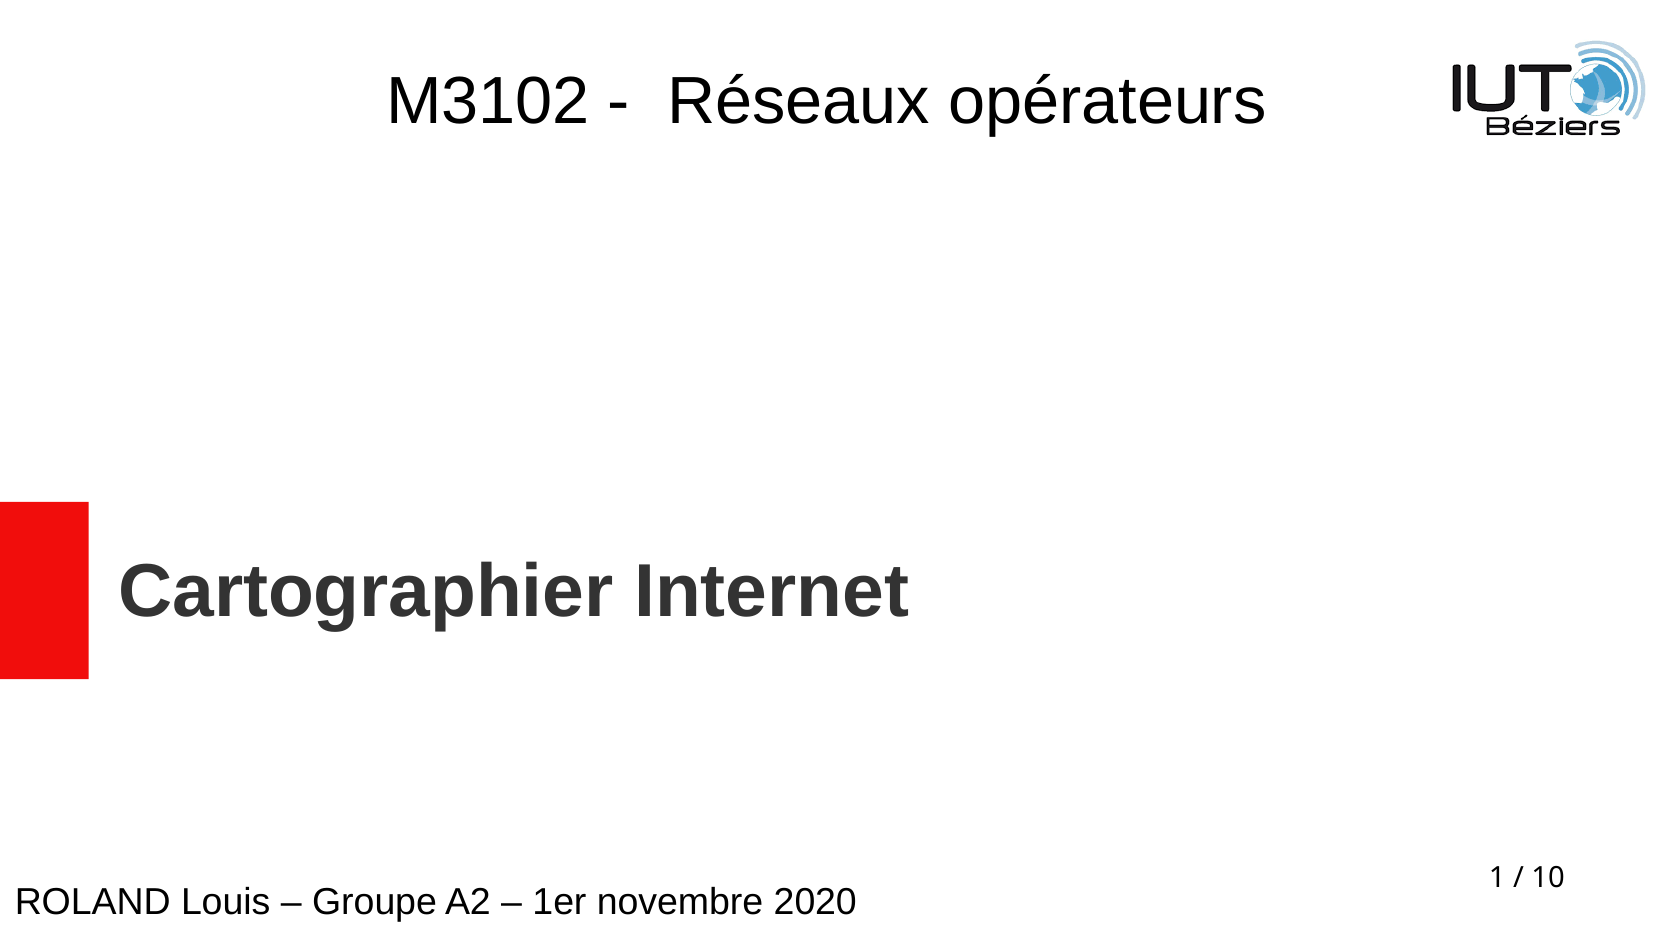

M3102 - Réseaux opérateurs
# Cartographier Internet
1
ROLAND Louis – Groupe A2 – 1er novembre 2020